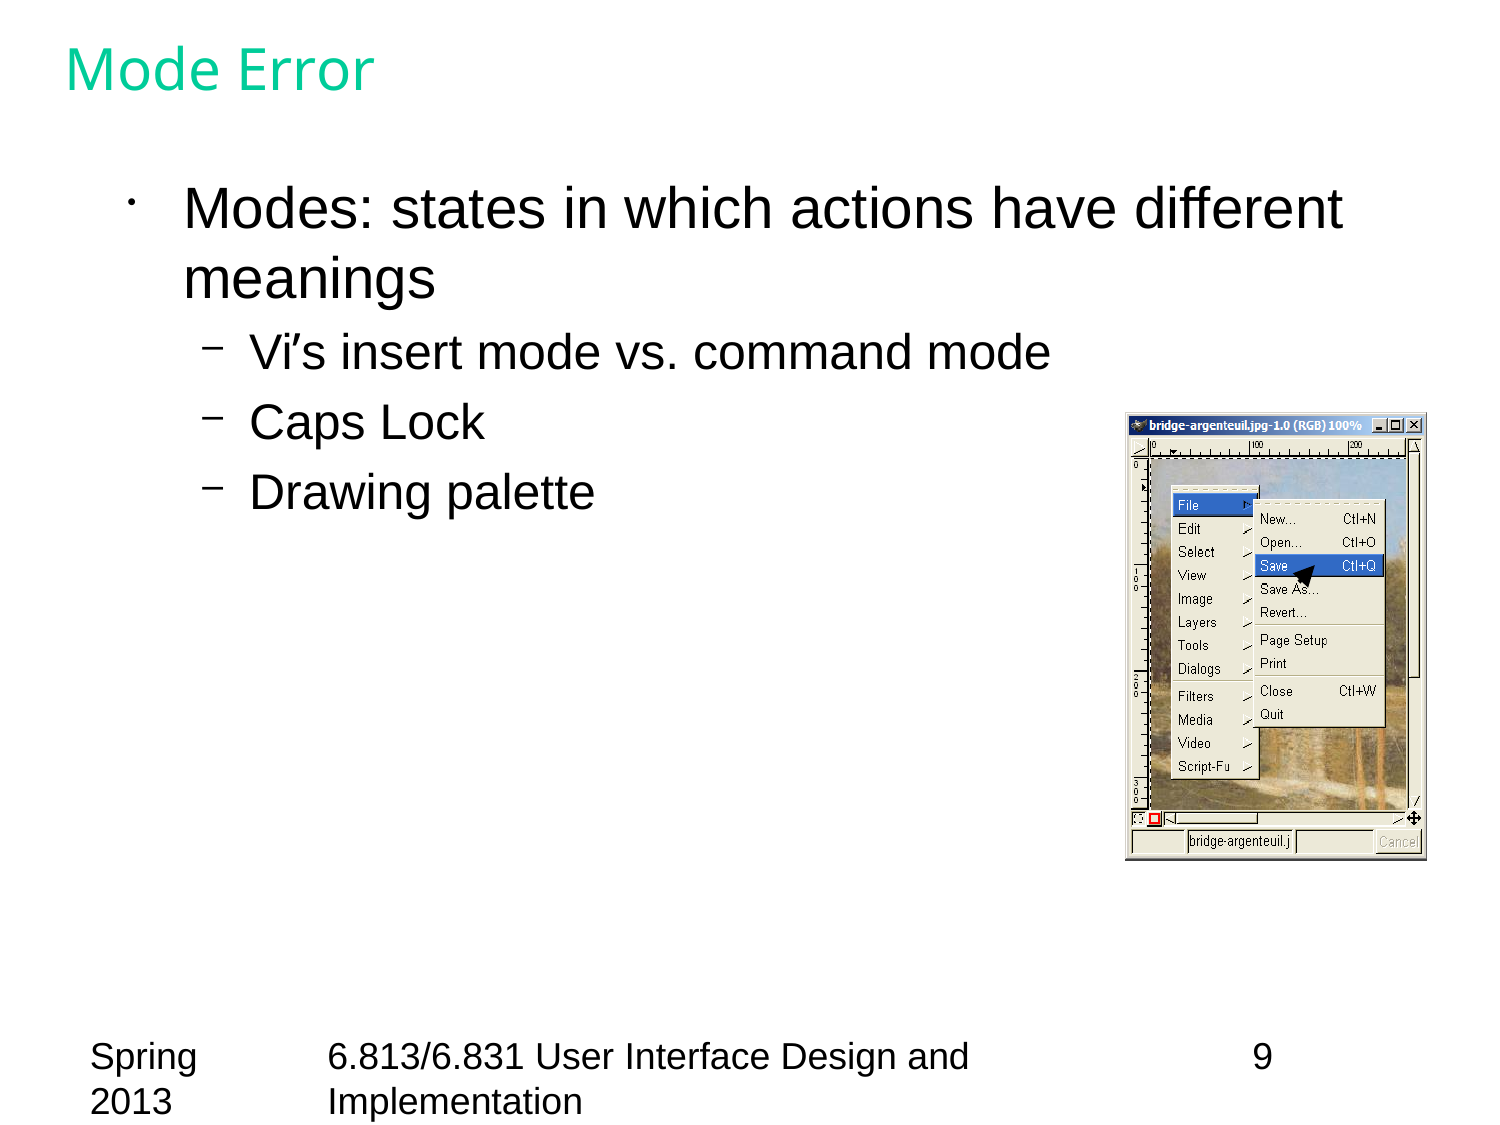

# Mode Error
Modes: states in which actions have different meanings
Vi’s insert mode vs. command mode
Caps Lock
Drawing palette
Spring 2013
6.813/6.831 User Interface Design and Implementation